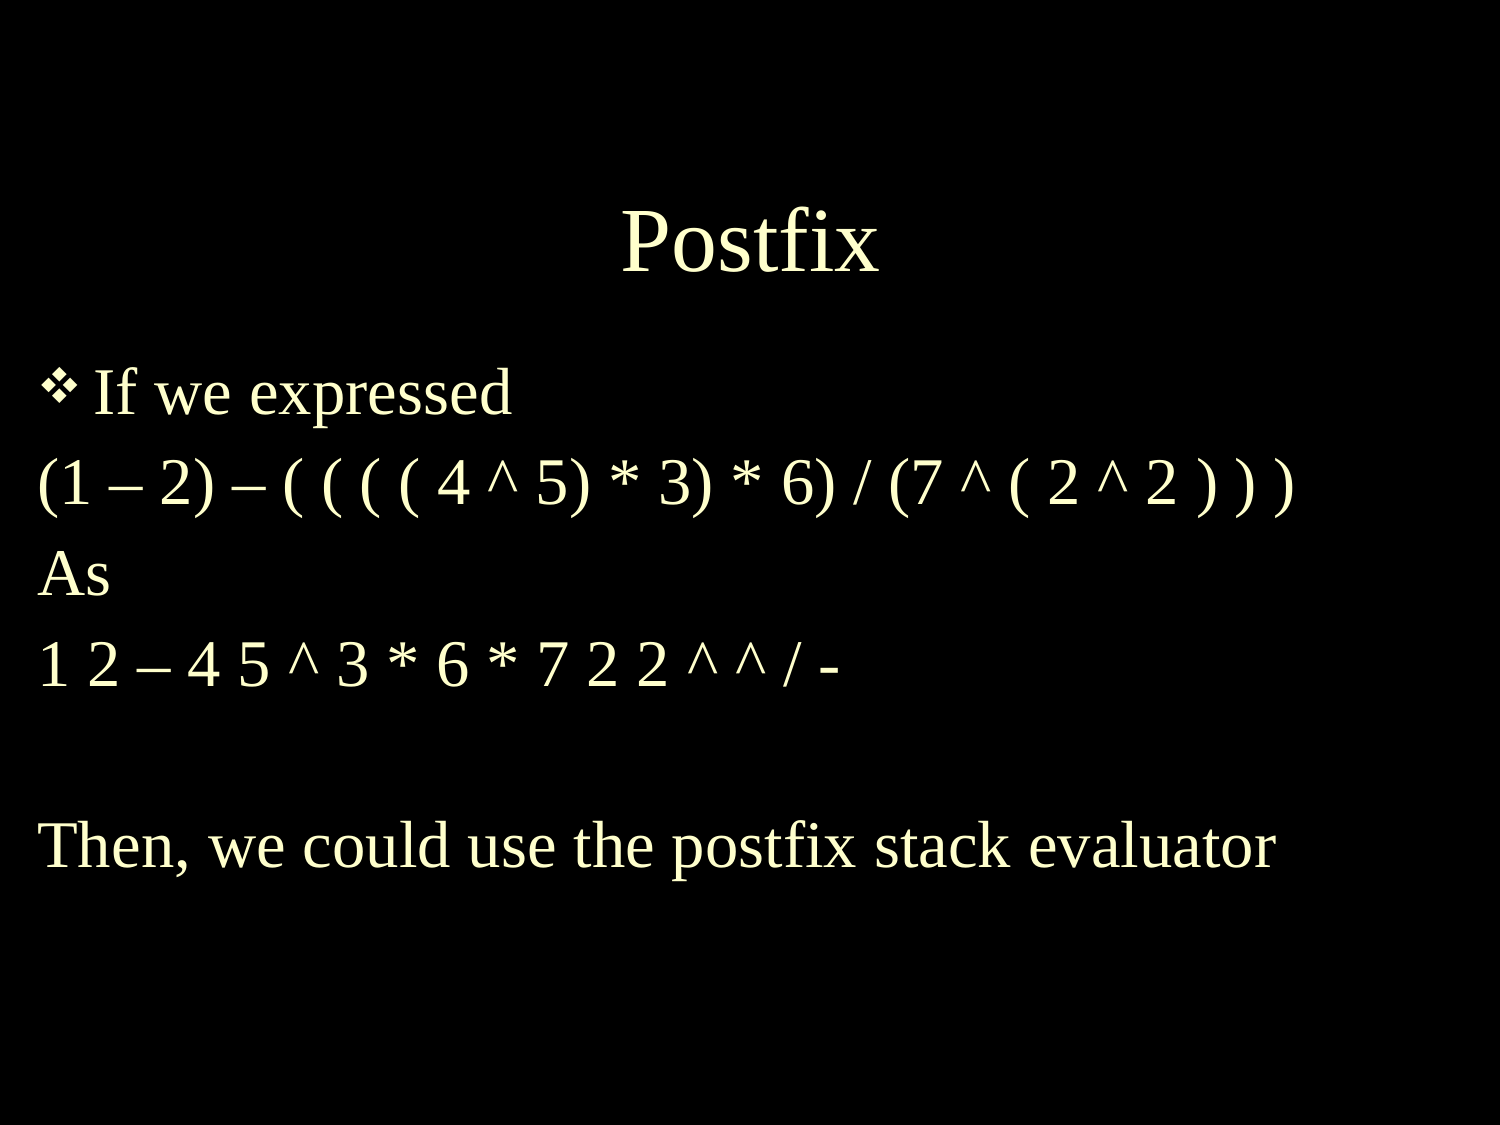

# Postfix
If we expressed
(1 – 2) – ( ( ( ( 4 ^ 5) * 3) * 6) / (7 ^ ( 2 ^ 2 ) ) )
As
1 2 – 4 5 ^ 3 * 6 * 7 2 2 ^ ^ / -
Then, we could use the postfix stack evaluator